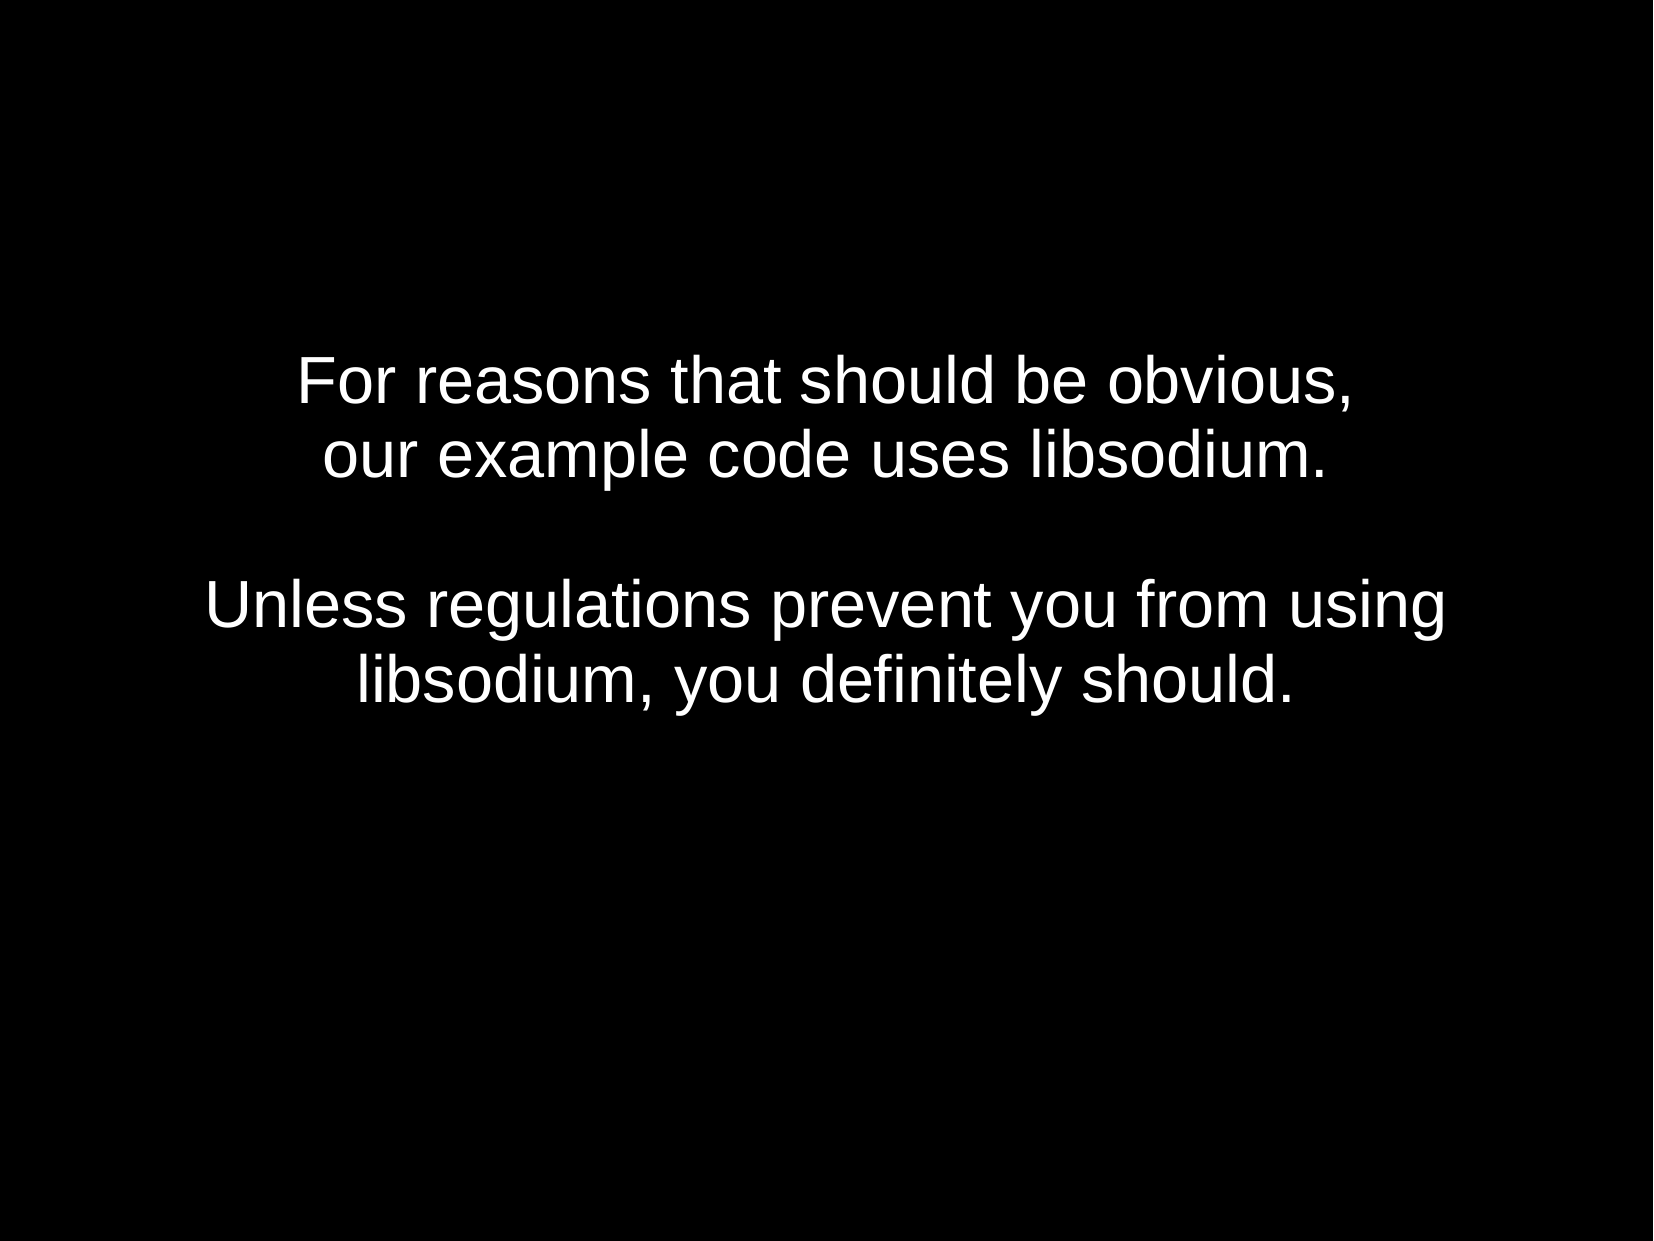

# For reasons that should be obvious,
our example code uses libsodium.
Unless regulations prevent you from using libsodium, you definitely should.